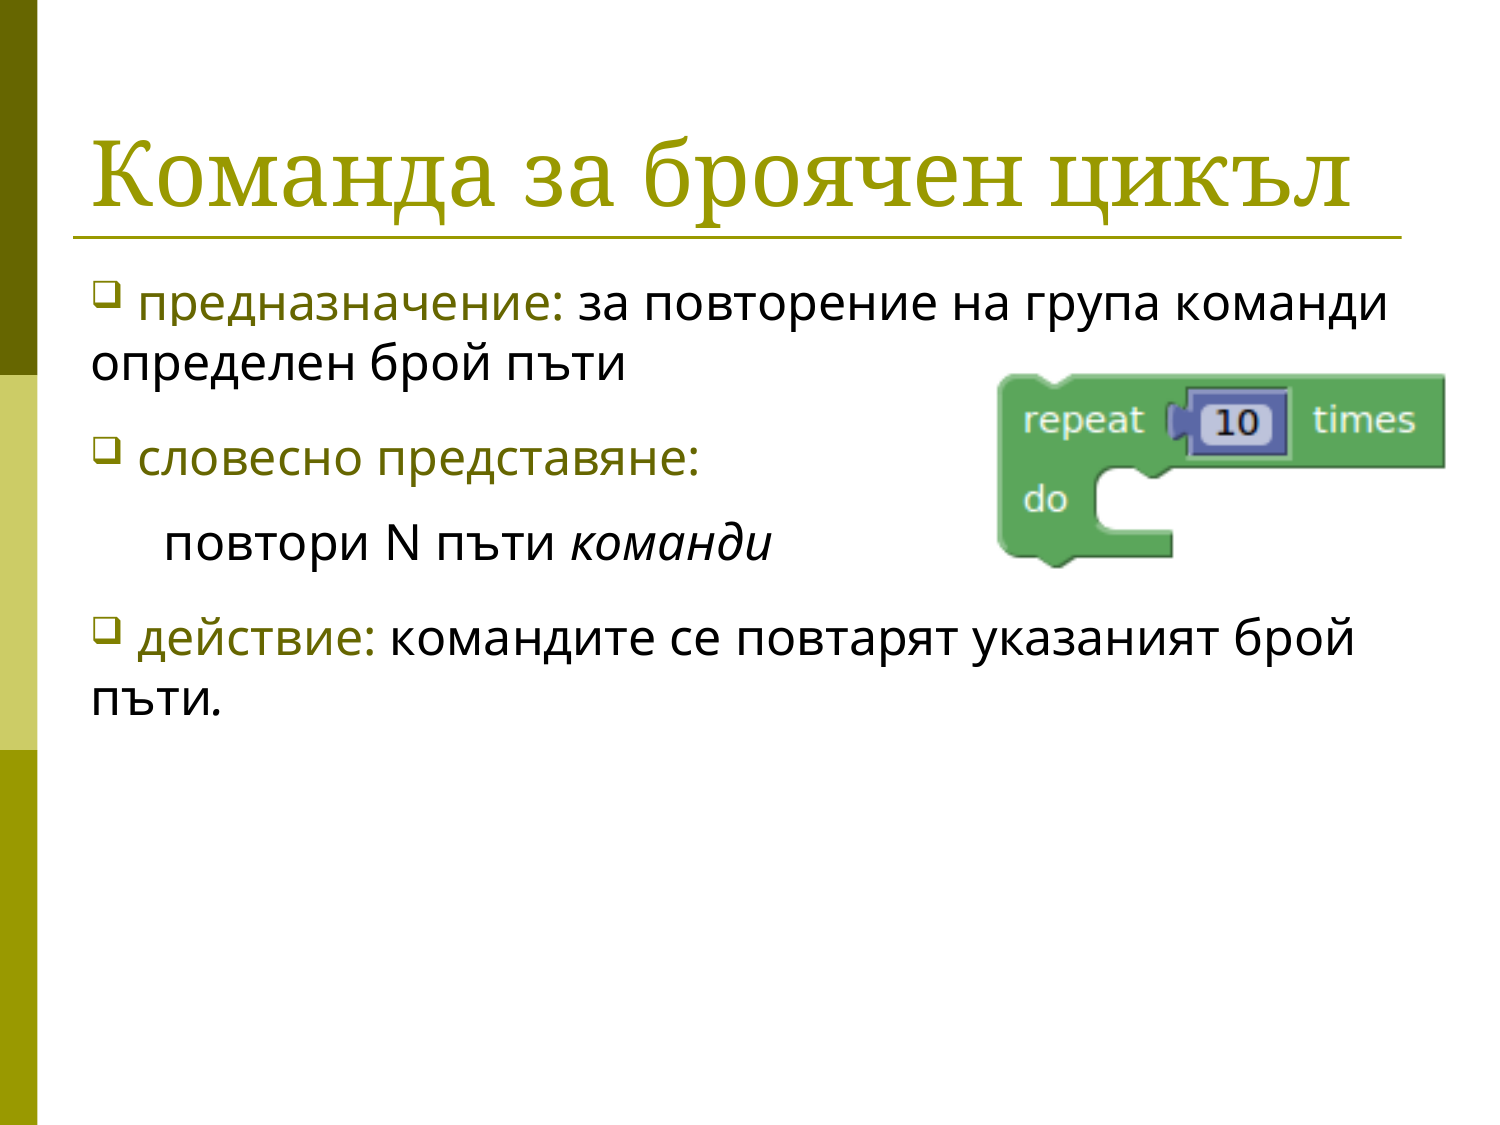

Команда за броячен цикъл
# предназначение: за повторение на група команди определен брой пъти
 словесно представяне:
	повтори N пъти команди
 действие: командите се повтарят указаният брой пъти.